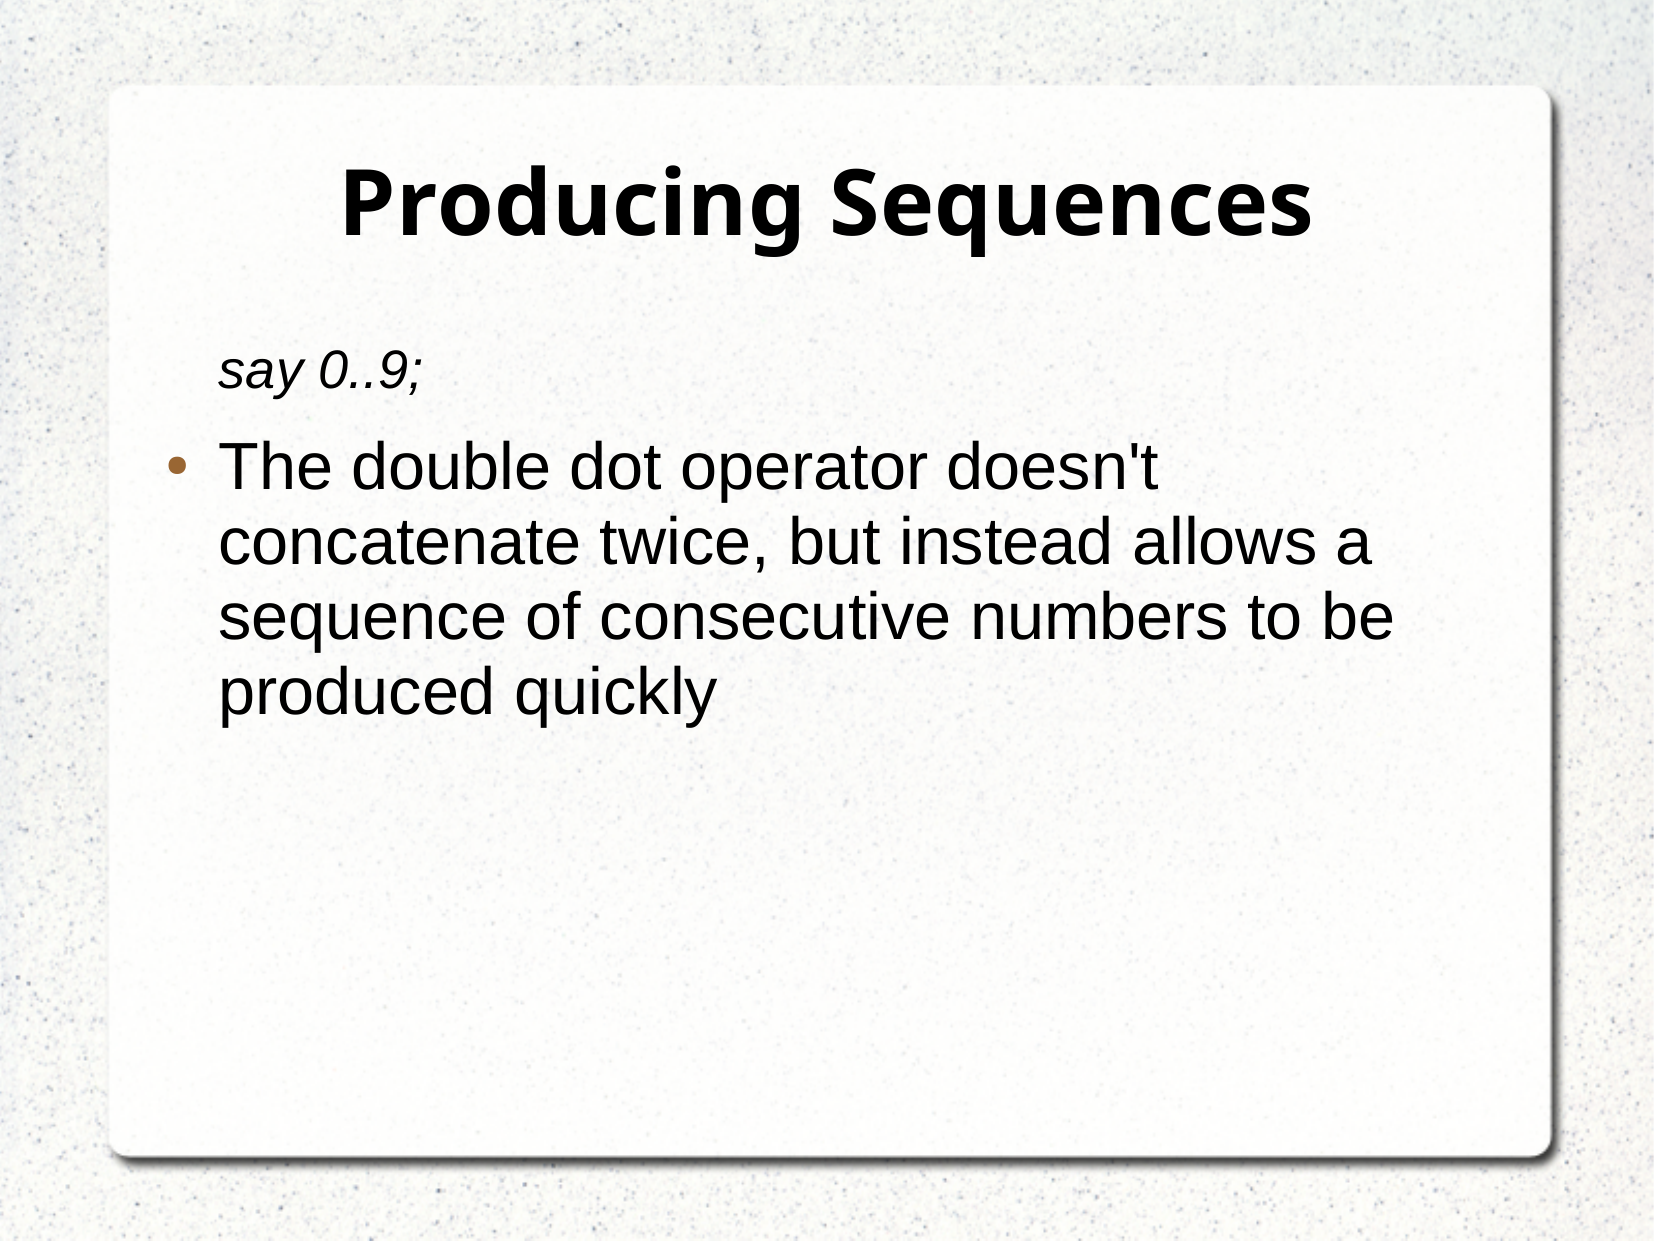

# Producing Sequences
say 0..9;
The double dot operator doesn't concatenate twice, but instead allows a sequence of consecutive numbers to be produced quickly